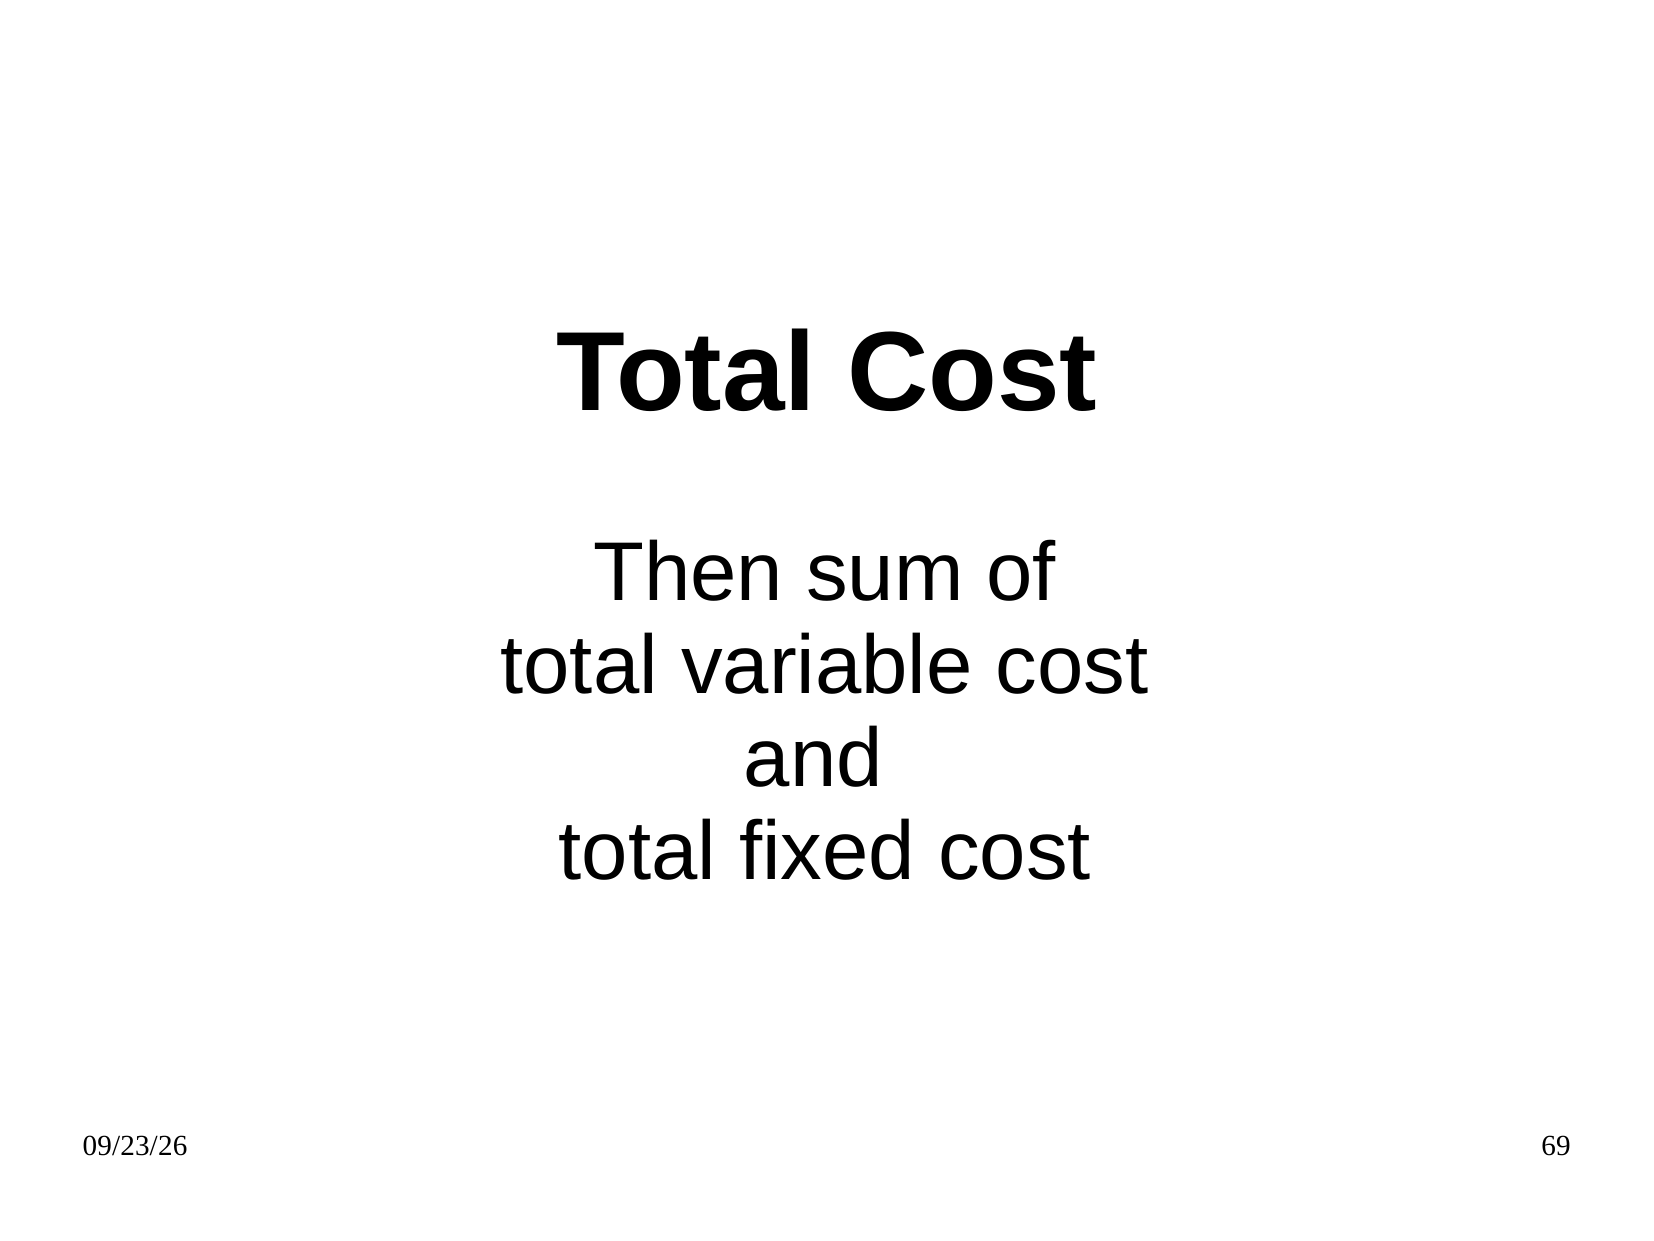

# Total Cost
Then sum of
total variable cost
and
total fixed cost
69